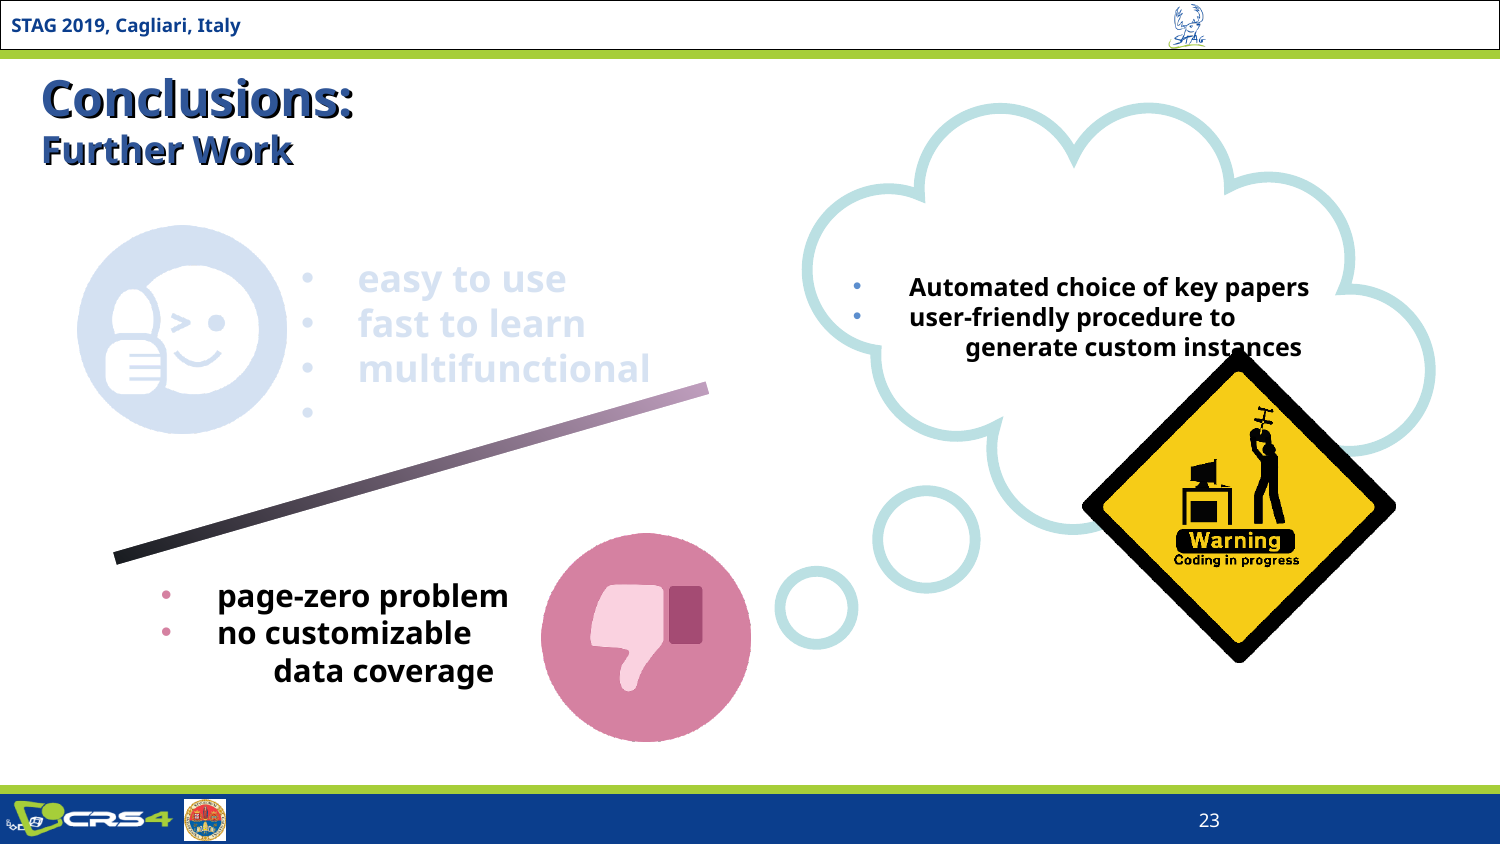

# Conclusions: Further Work
easy to use
fast to learn
multifunctional
Automated choice of key papers
user-friendly procedure to generate custom instances
page-zero problem
no customizable data coverage